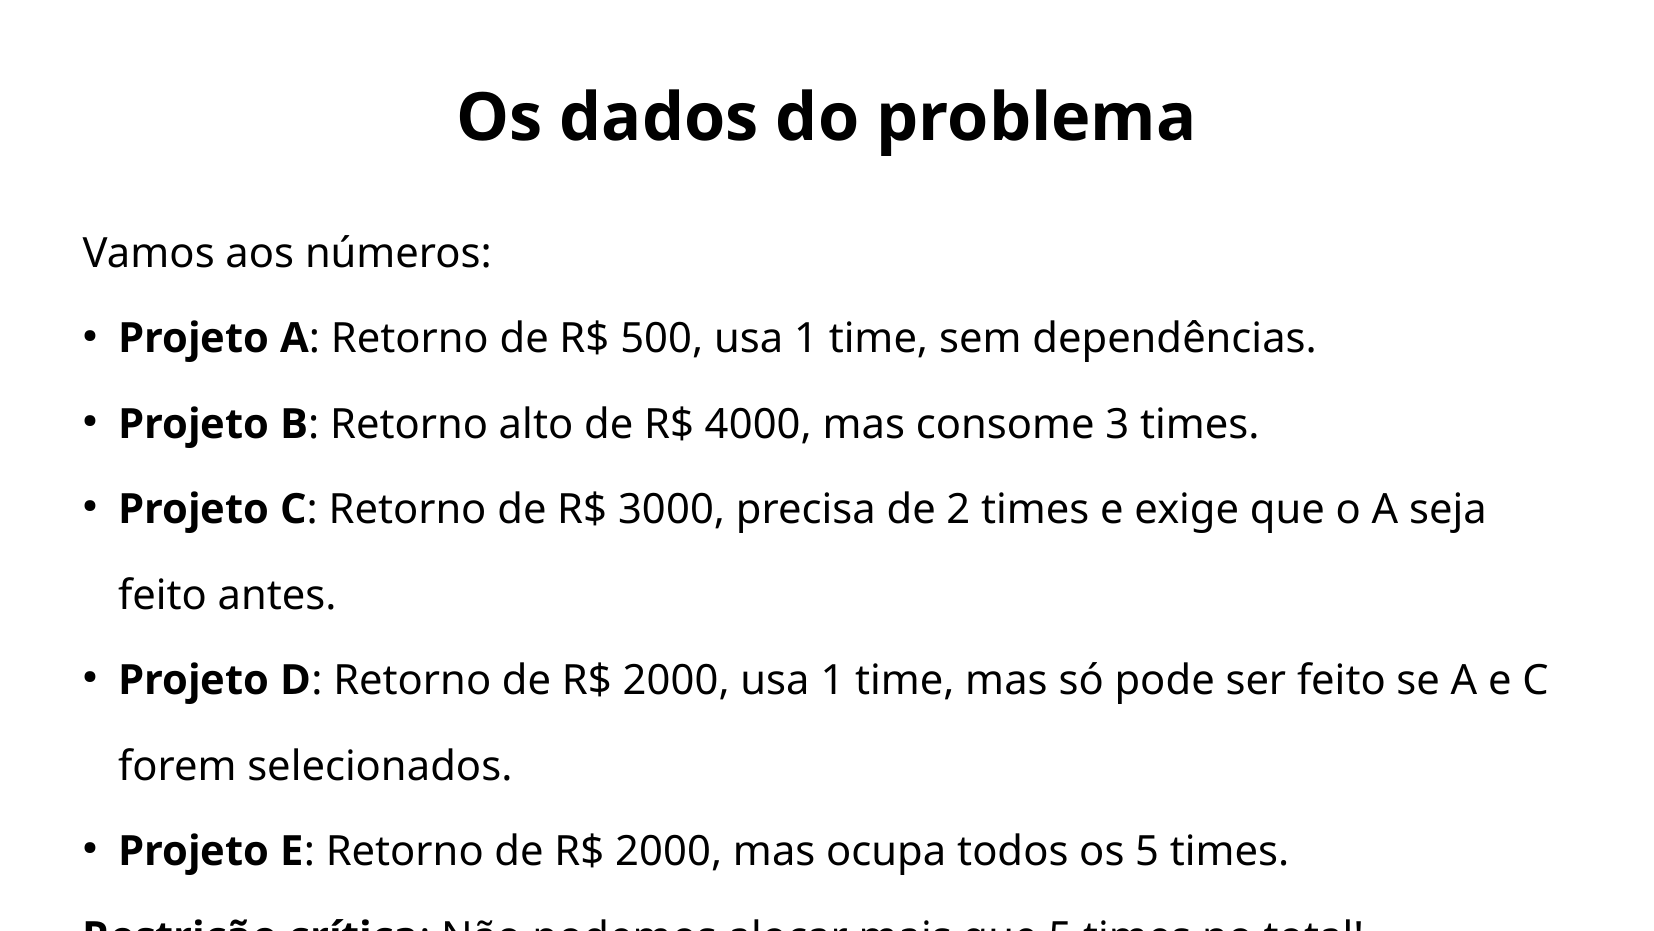

# Os dados do problema
Vamos aos números:
Projeto A: Retorno de R$ 500, usa 1 time, sem dependências.
Projeto B: Retorno alto de R$ 4000, mas consome 3 times.
Projeto C: Retorno de R$ 3000, precisa de 2 times e exige que o A seja feito antes.
Projeto D: Retorno de R$ 2000, usa 1 time, mas só pode ser feito se A e C forem selecionados.
Projeto E: Retorno de R$ 2000, mas ocupa todos os 5 times.
Restrição crítica: Não podemos alocar mais que 5 times no total!